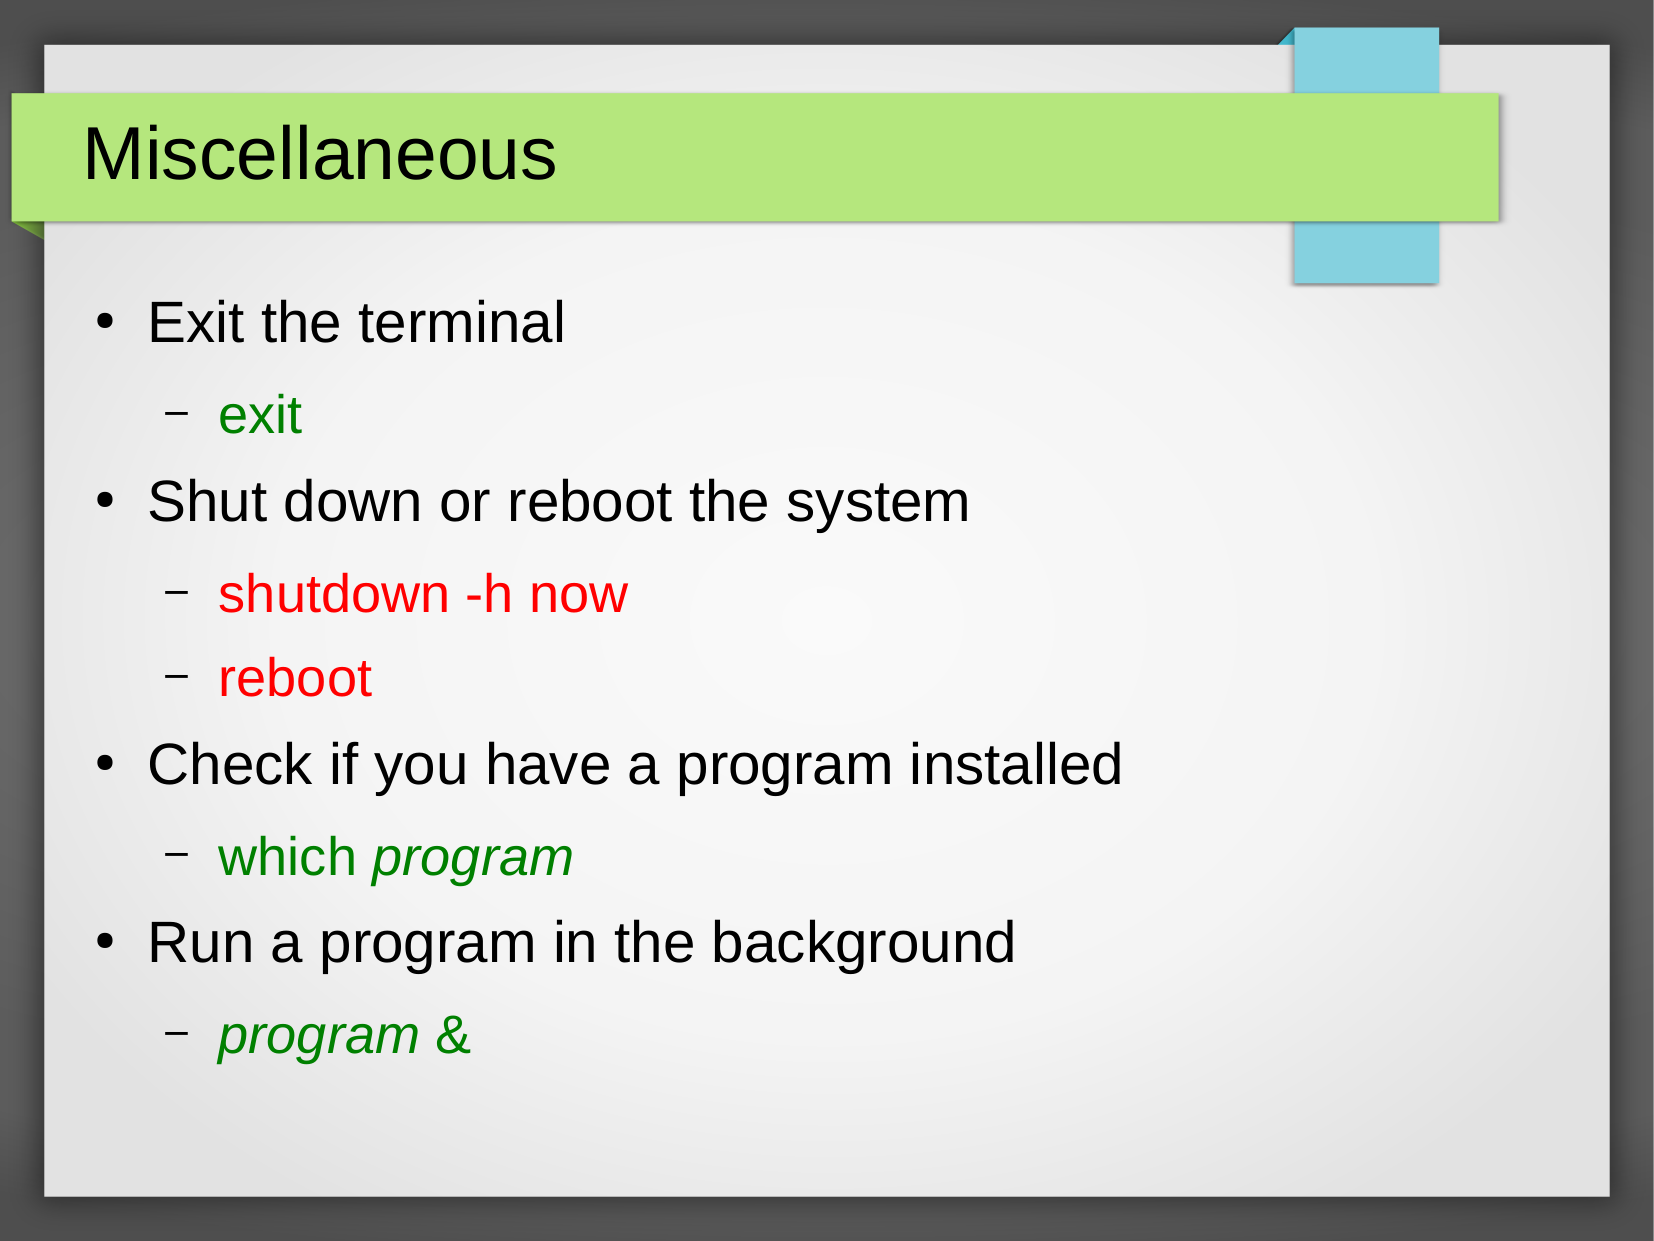

# Miscellaneous
Exit the terminal
exit
Shut down or reboot the system
shutdown -h now
reboot
Check if you have a program installed
which program
Run a program in the background
program &